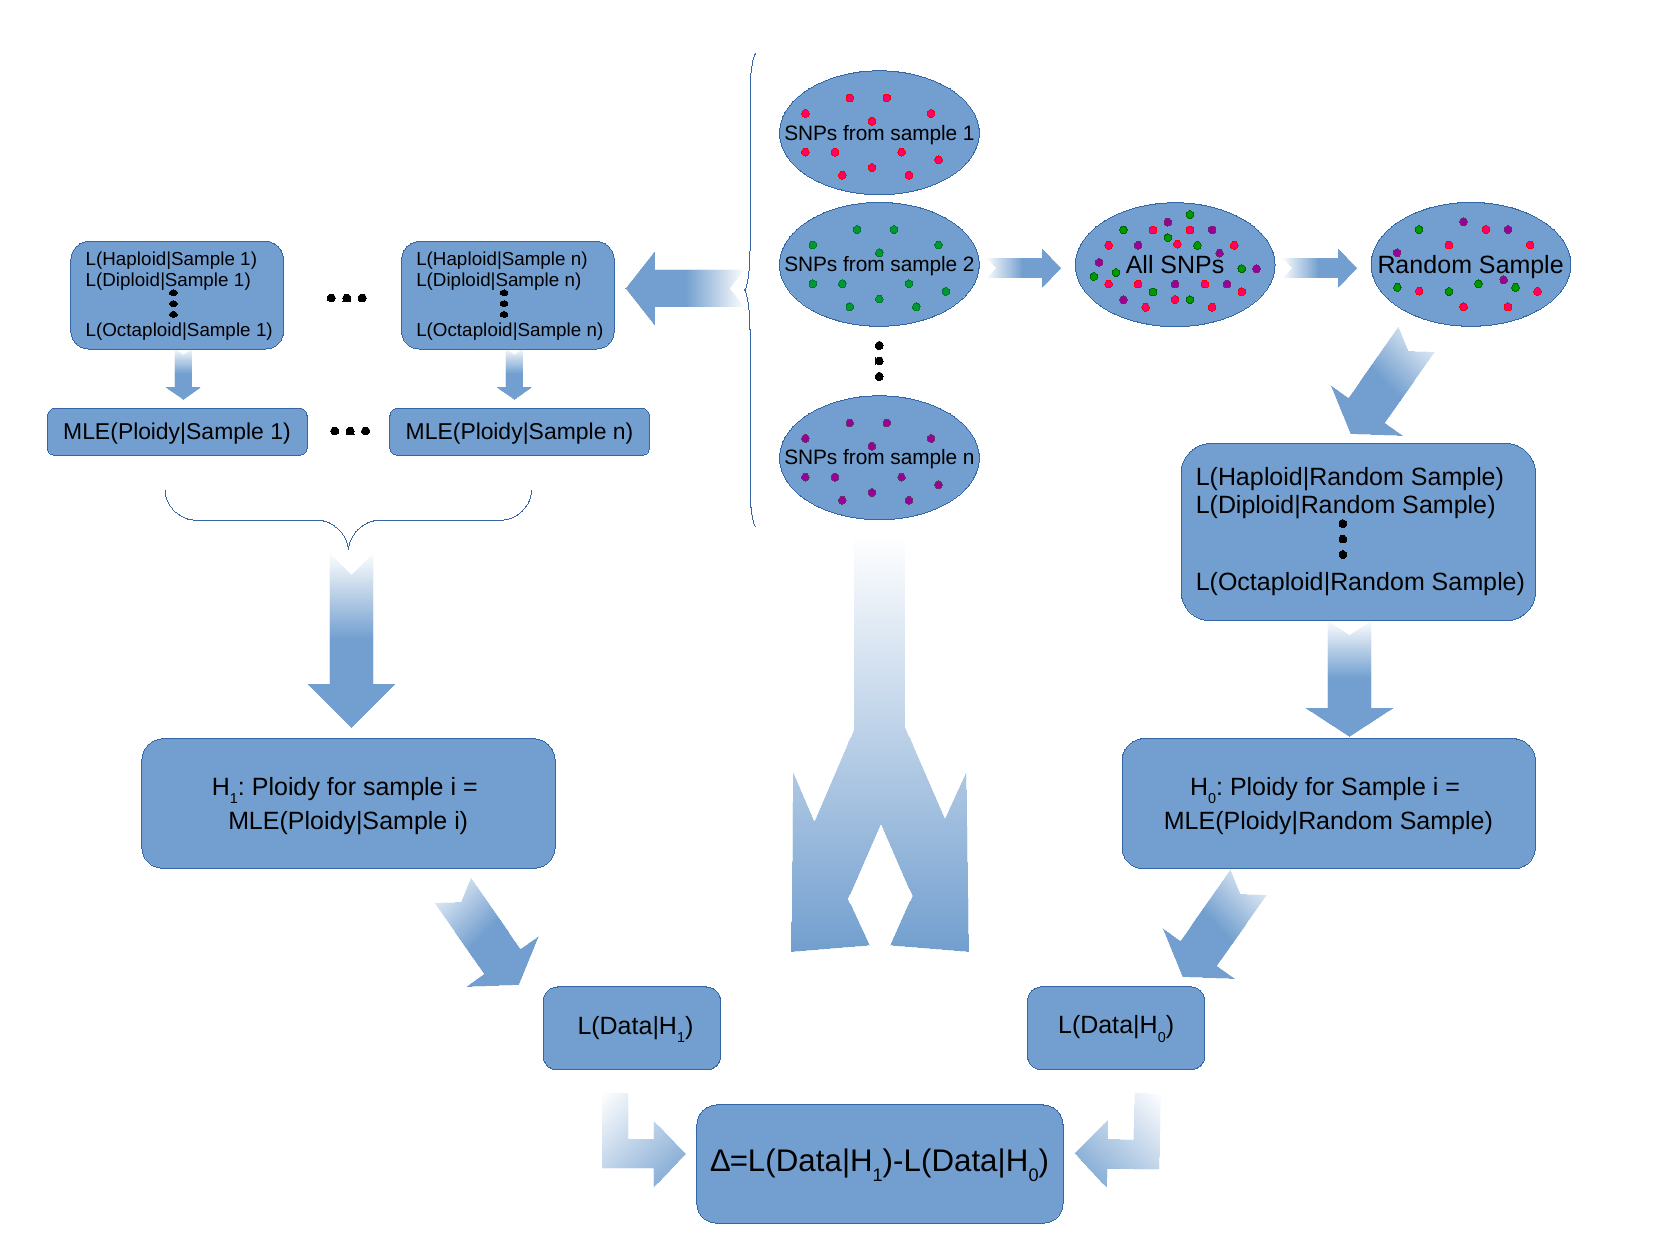

SNPs from sample 1
SNPs from sample 2
Random Sample
All SNPs
L(Haploid|Sample 1)
L(Diploid|Sample 1)
L(Haploid|Sample n)
L(Diploid|Sample n)
L(Octaploid|Sample 1)
L(Octaploid|Sample n)
SNPs from sample n
MLE(Ploidy|Sample 1)
MLE(Ploidy|Sample n)
L(Haploid|Random Sample)
L(Diploid|Random Sample)
L(Octaploid|Random Sample)
H1: Ploidy for sample i =
MLE(Ploidy|Sample i)
H0: Ploidy for Sample i =
MLE(Ploidy|Random Sample)
L(Data|H0)
 L(Data|H1)
∆=L(Data|H1)-L(Data|H0)